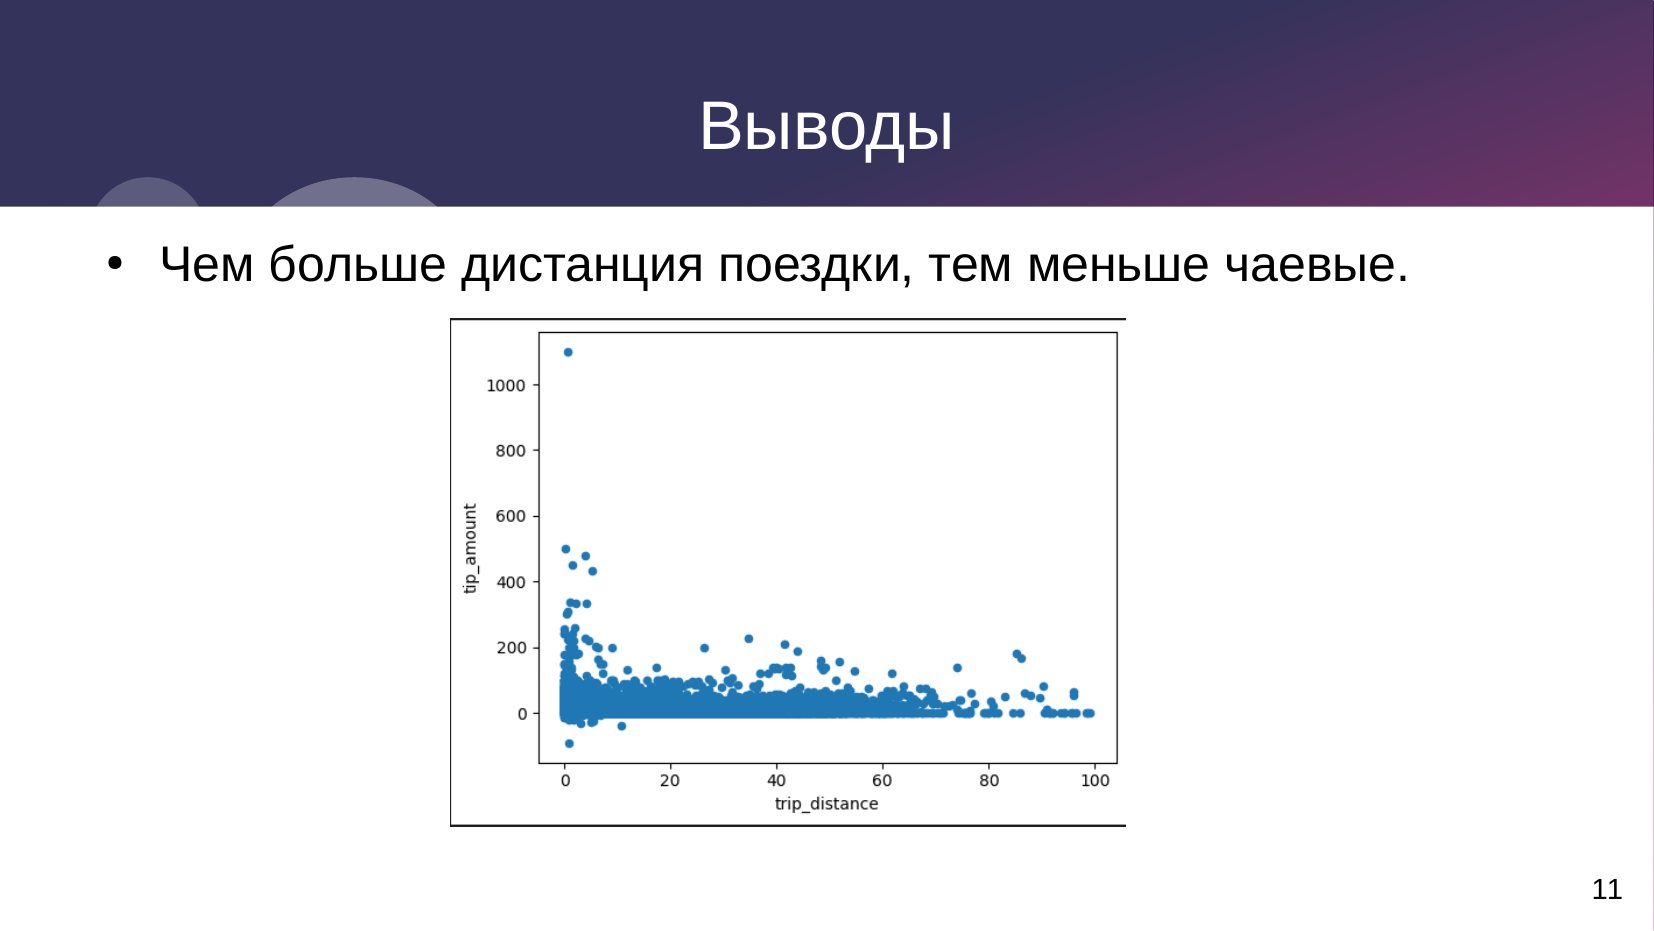

# Выводы
Чем больше дистанция поездки, тем меньше чаевые.